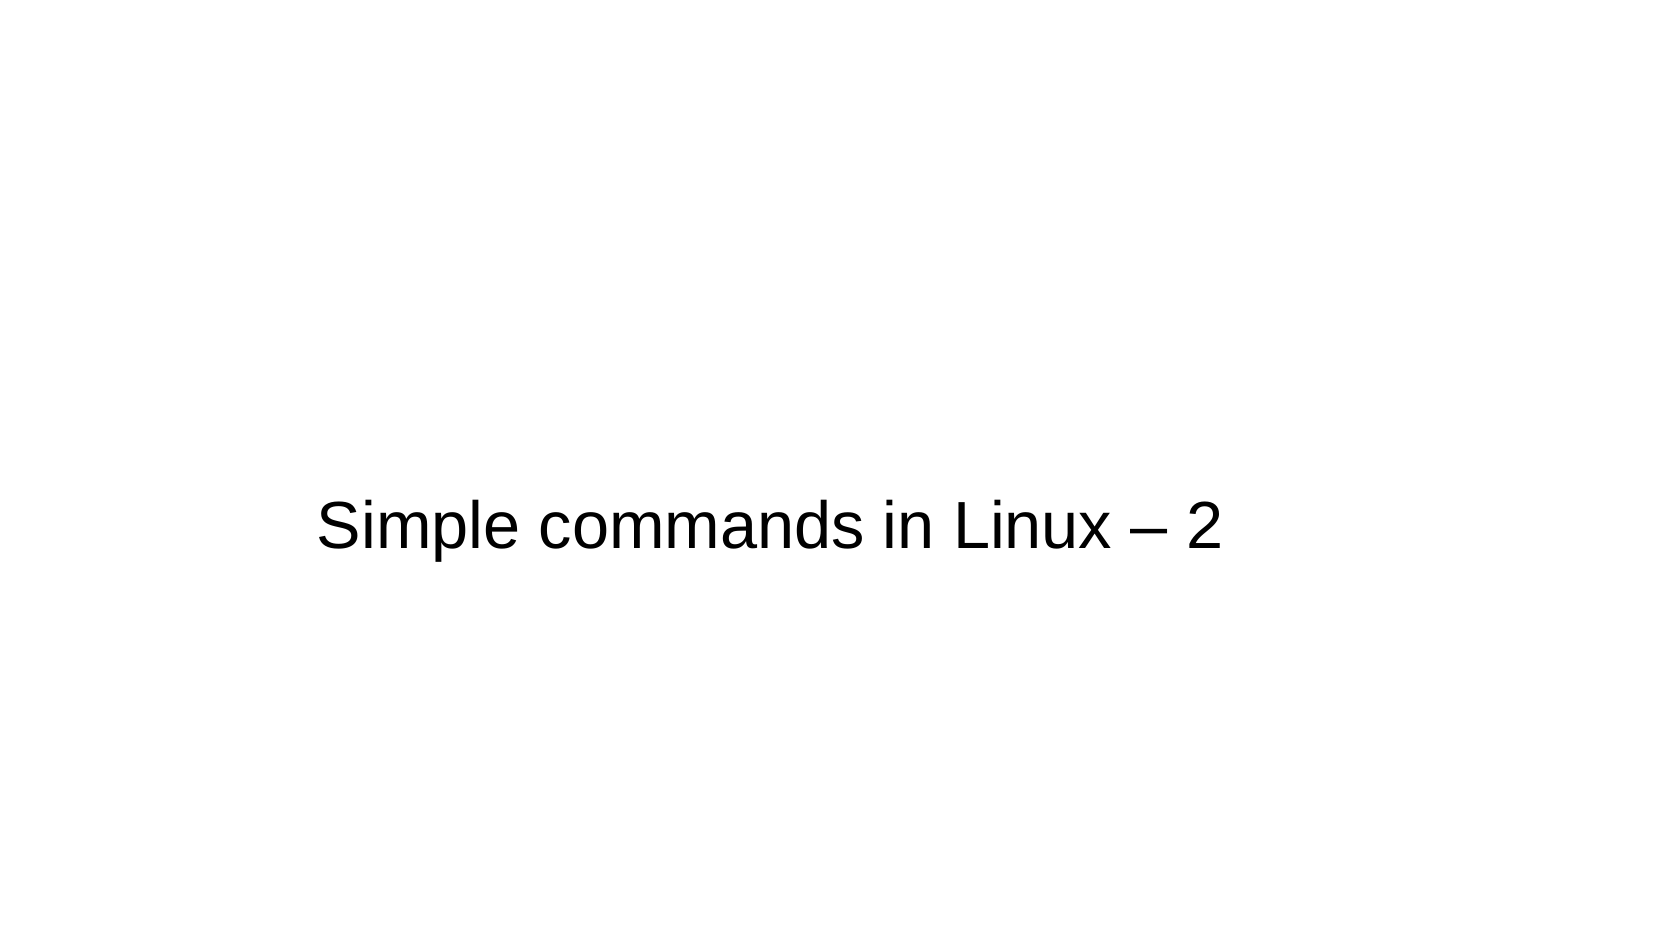

# Simple commands in Linux – 2